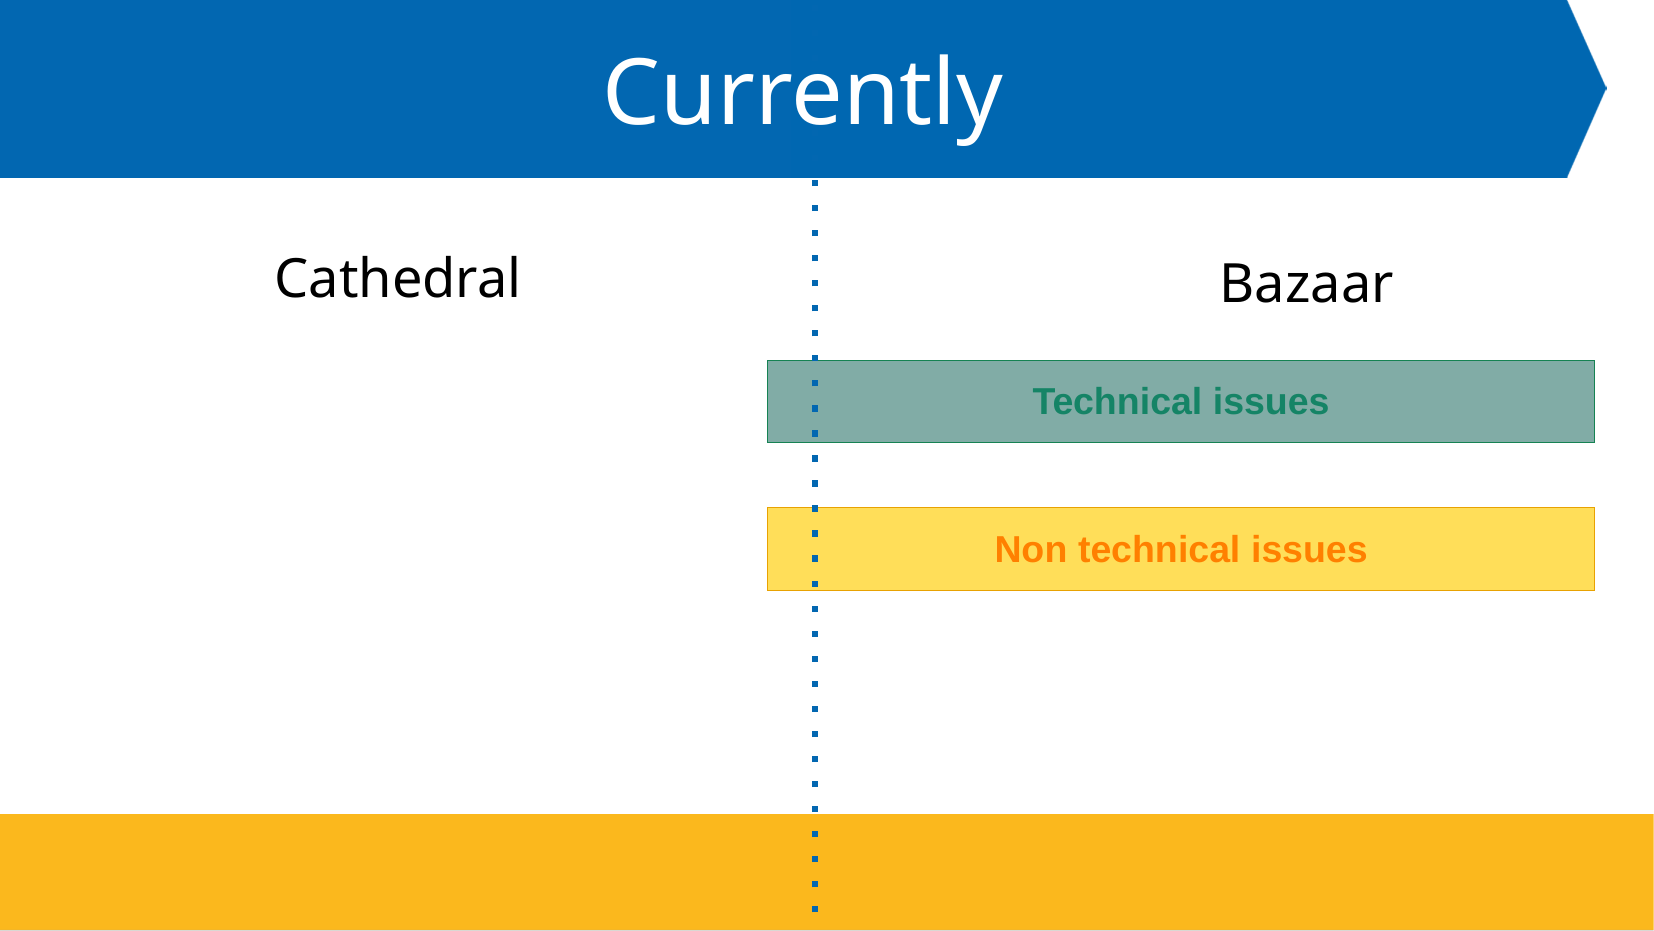

# Currently
Cathedral
Bazaar
Technical issues
Non technical issues